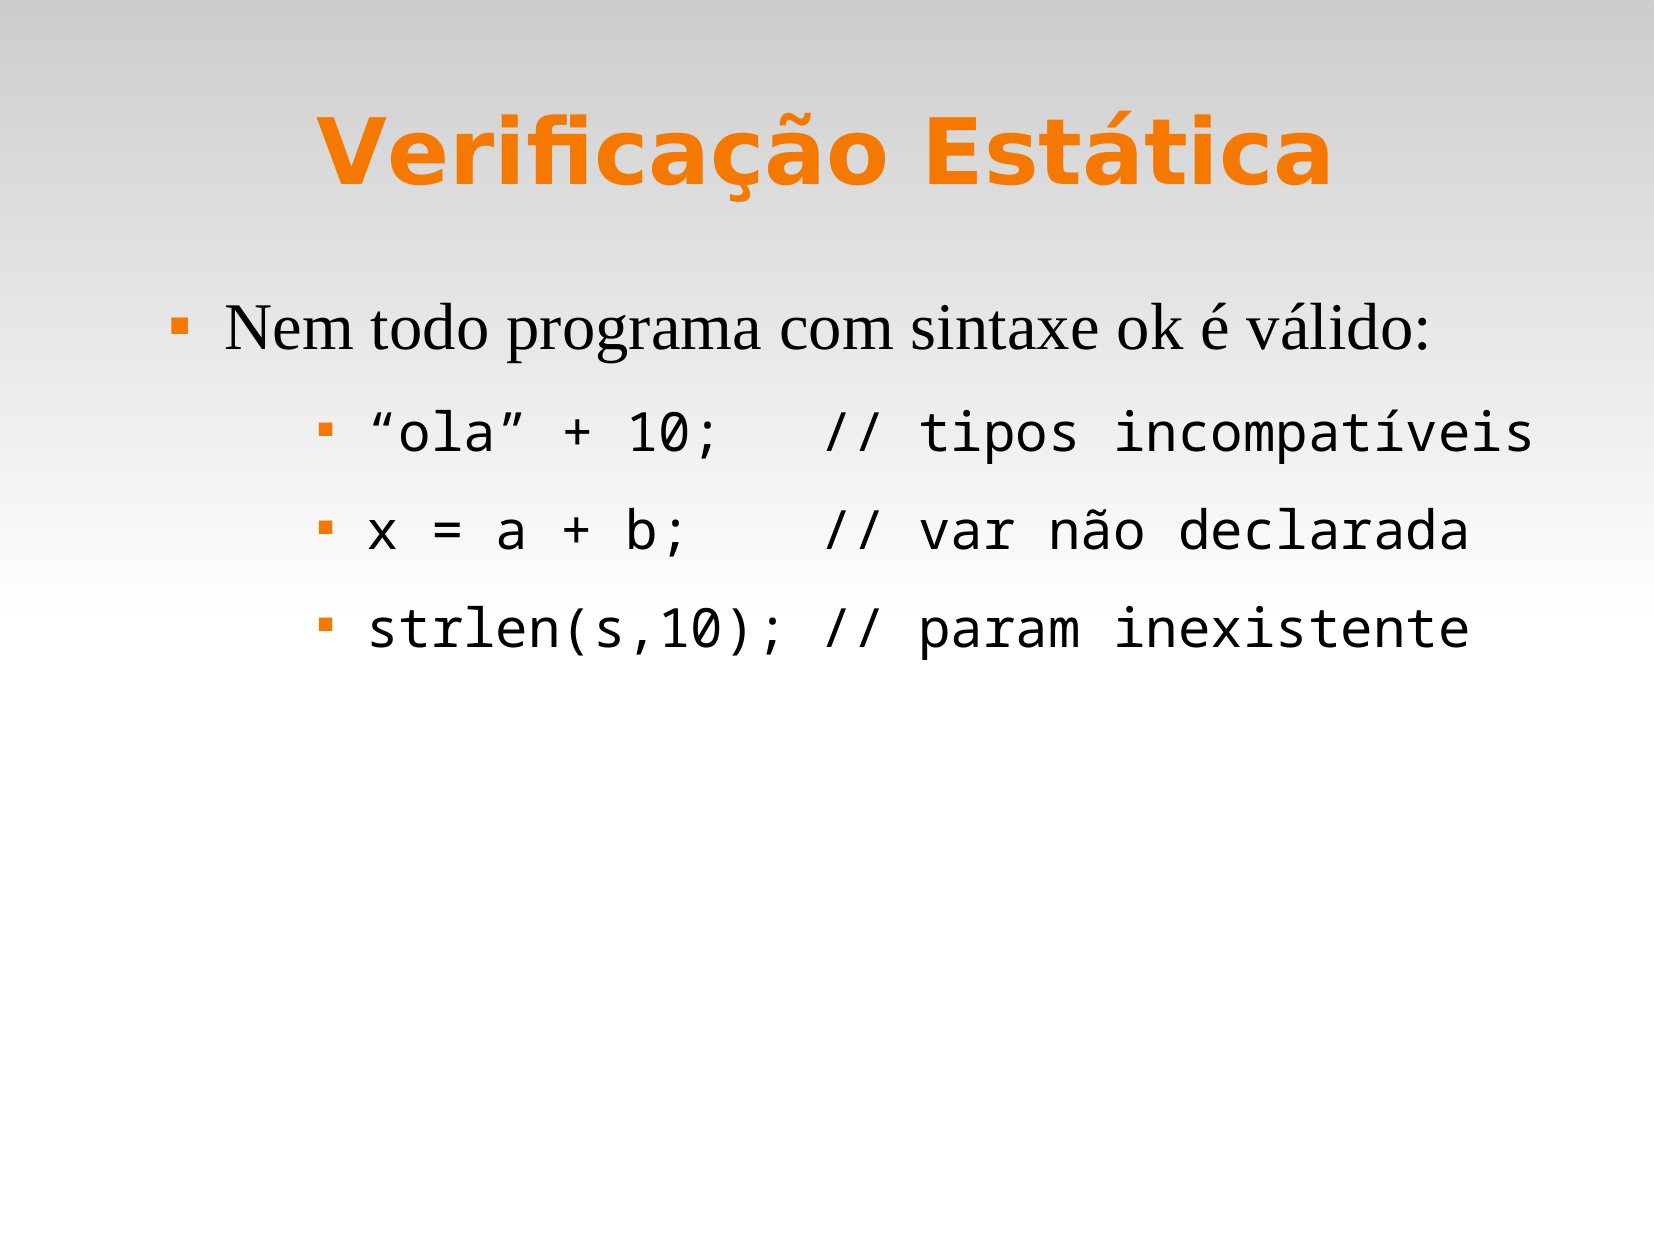

# Verificação Estática
Nem todo programa com sintaxe ok é válido:
“ola” + 10; // tipos incompatíveis
x = a + b; // var não declarada
strlen(s,10); // param inexistente